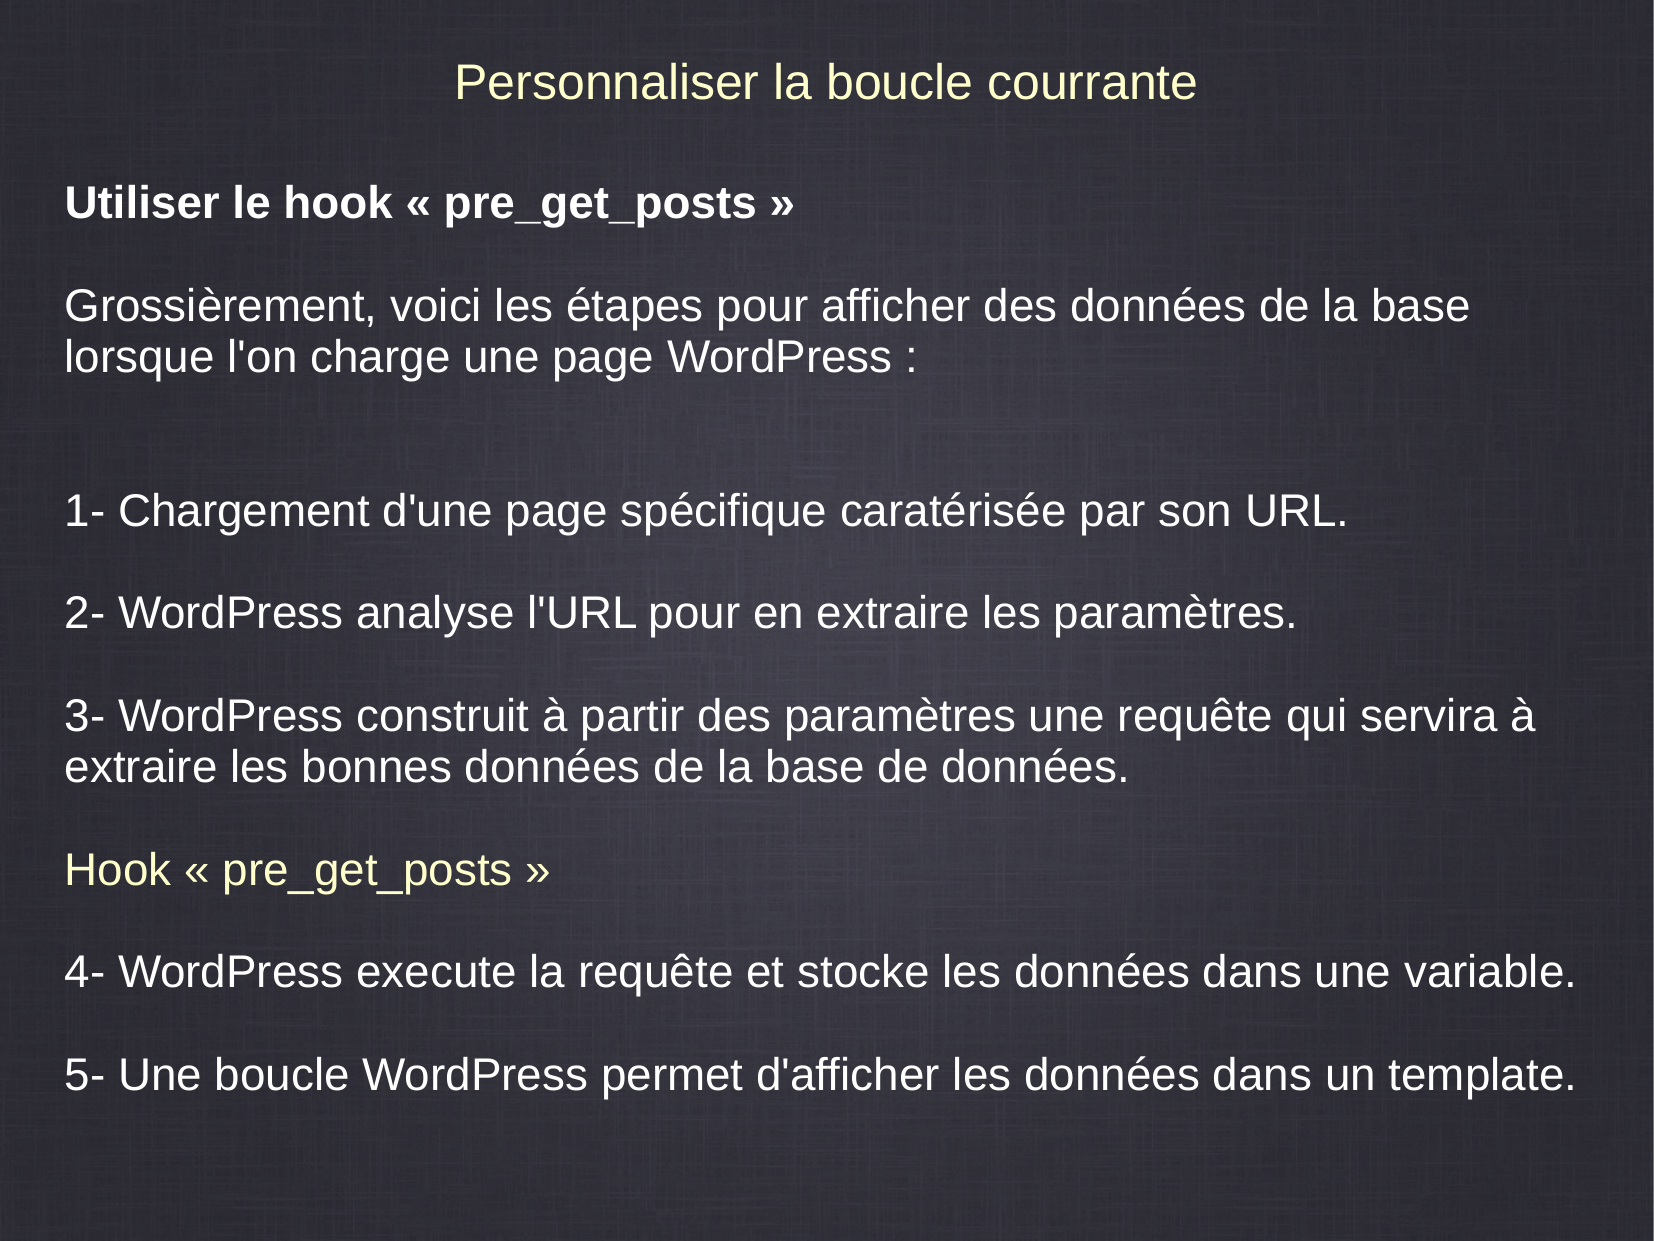

Personnaliser la boucle courrante
Utiliser le hook « pre_get_posts »
Grossièrement, voici les étapes pour afficher des données de la base lorsque l'on charge une page WordPress :
1- Chargement d'une page spécifique caratérisée par son URL.
2- WordPress analyse l'URL pour en extraire les paramètres.
3- WordPress construit à partir des paramètres une requête qui servira à extraire les bonnes données de la base de données.
Hook « pre_get_posts »
4- WordPress execute la requête et stocke les données dans une variable.
5- Une boucle WordPress permet d'afficher les données dans un template.